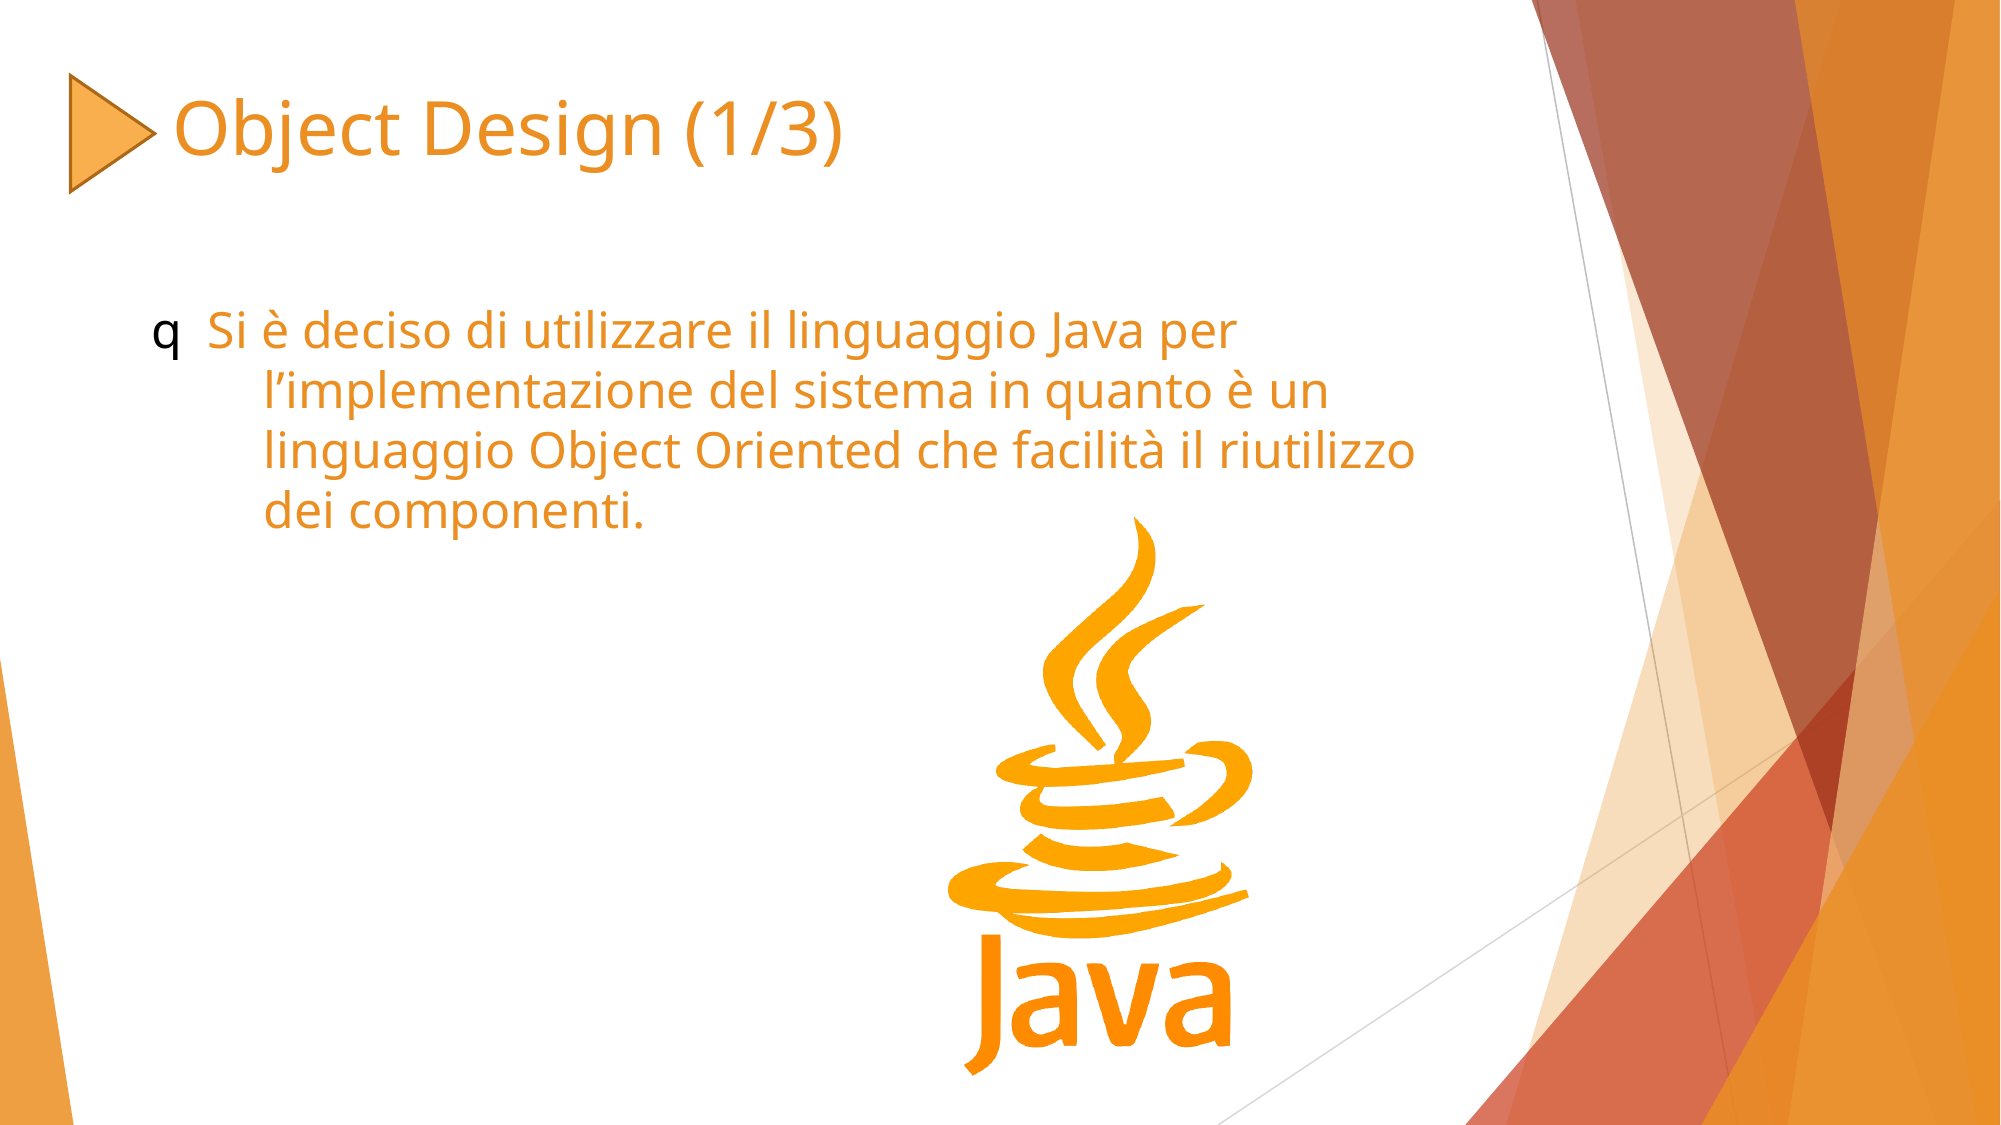

Object Design (1/3)
Si è deciso di utilizzare il linguaggio Java per l’implementazione del sistema in quanto è un linguaggio Object Oriented che facilità il riutilizzo dei componenti.